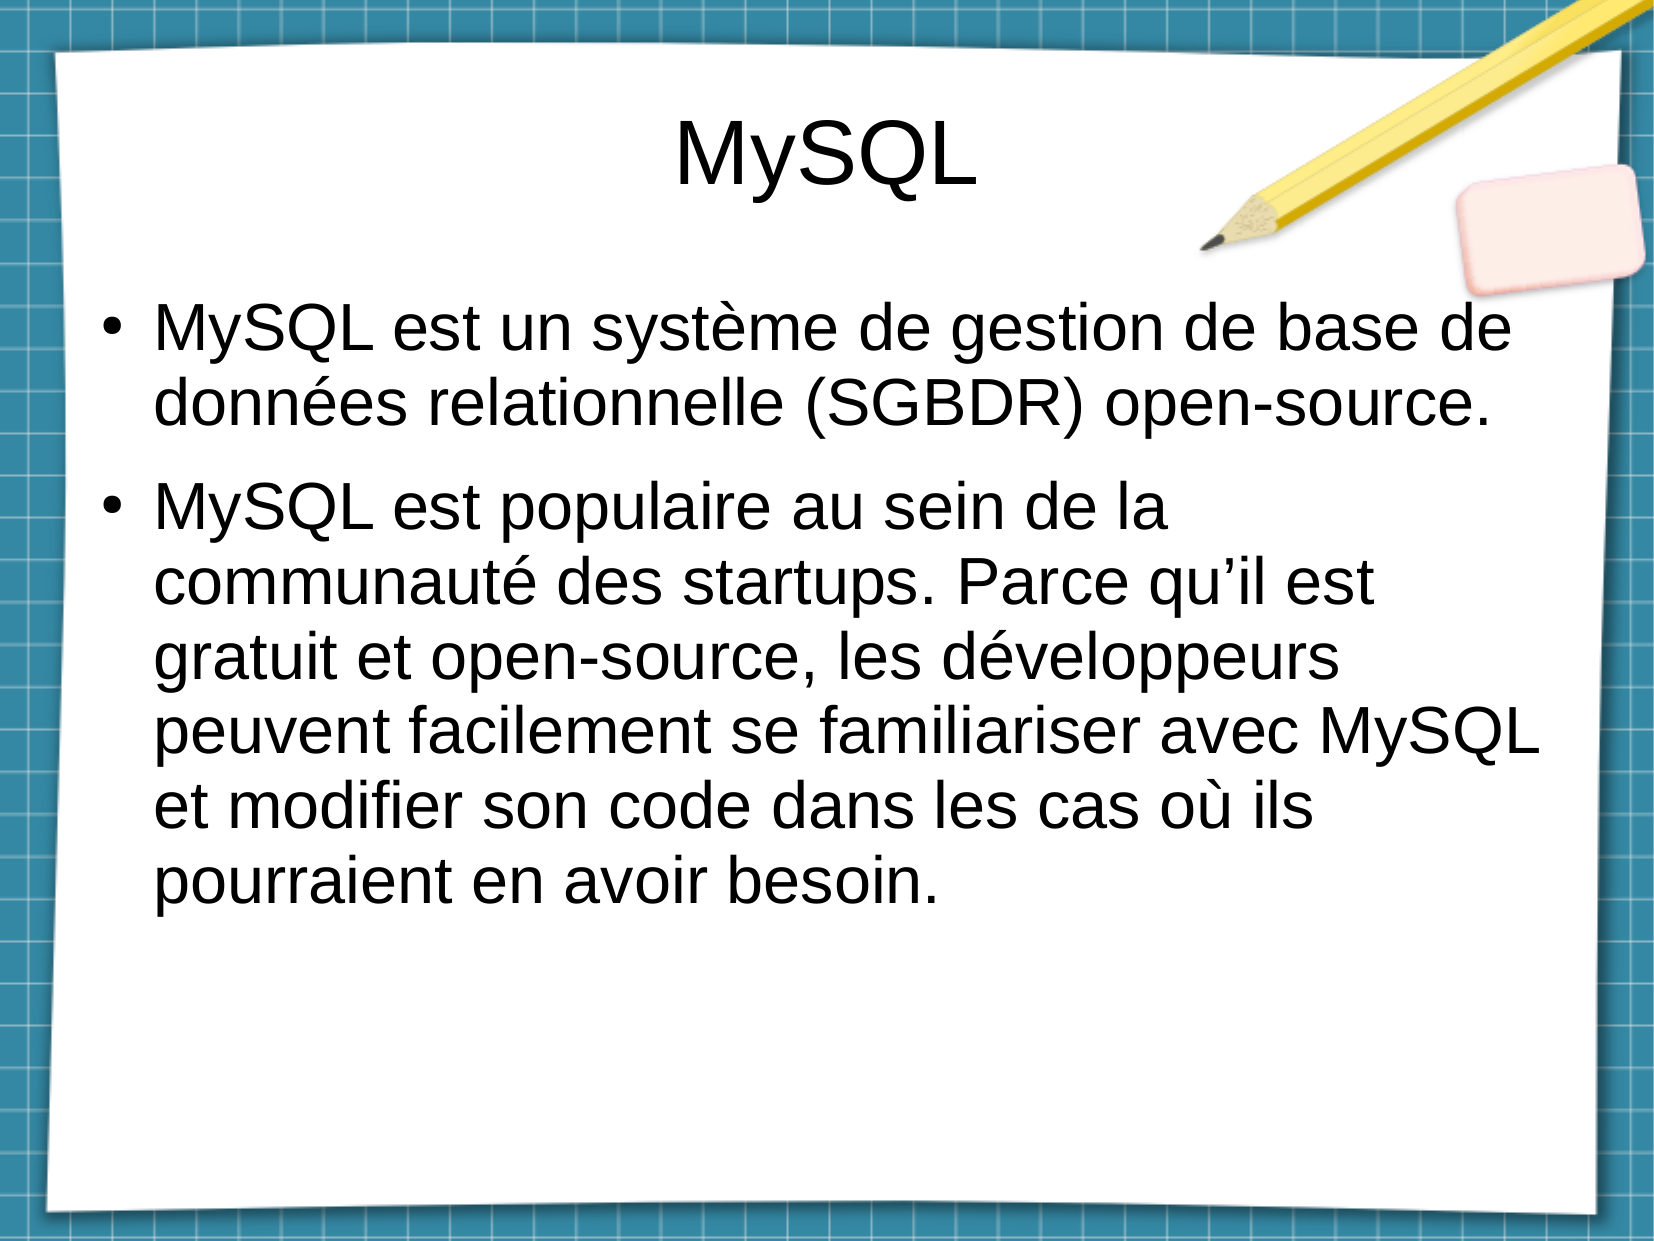

# MySQL
MySQL est un système de gestion de base de données relationnelle (SGBDR) open-source.
MySQL est populaire au sein de la communauté des startups. Parce qu’il est gratuit et open-source, les développeurs peuvent facilement se familiariser avec MySQL et modifier son code dans les cas où ils pourraient en avoir besoin.